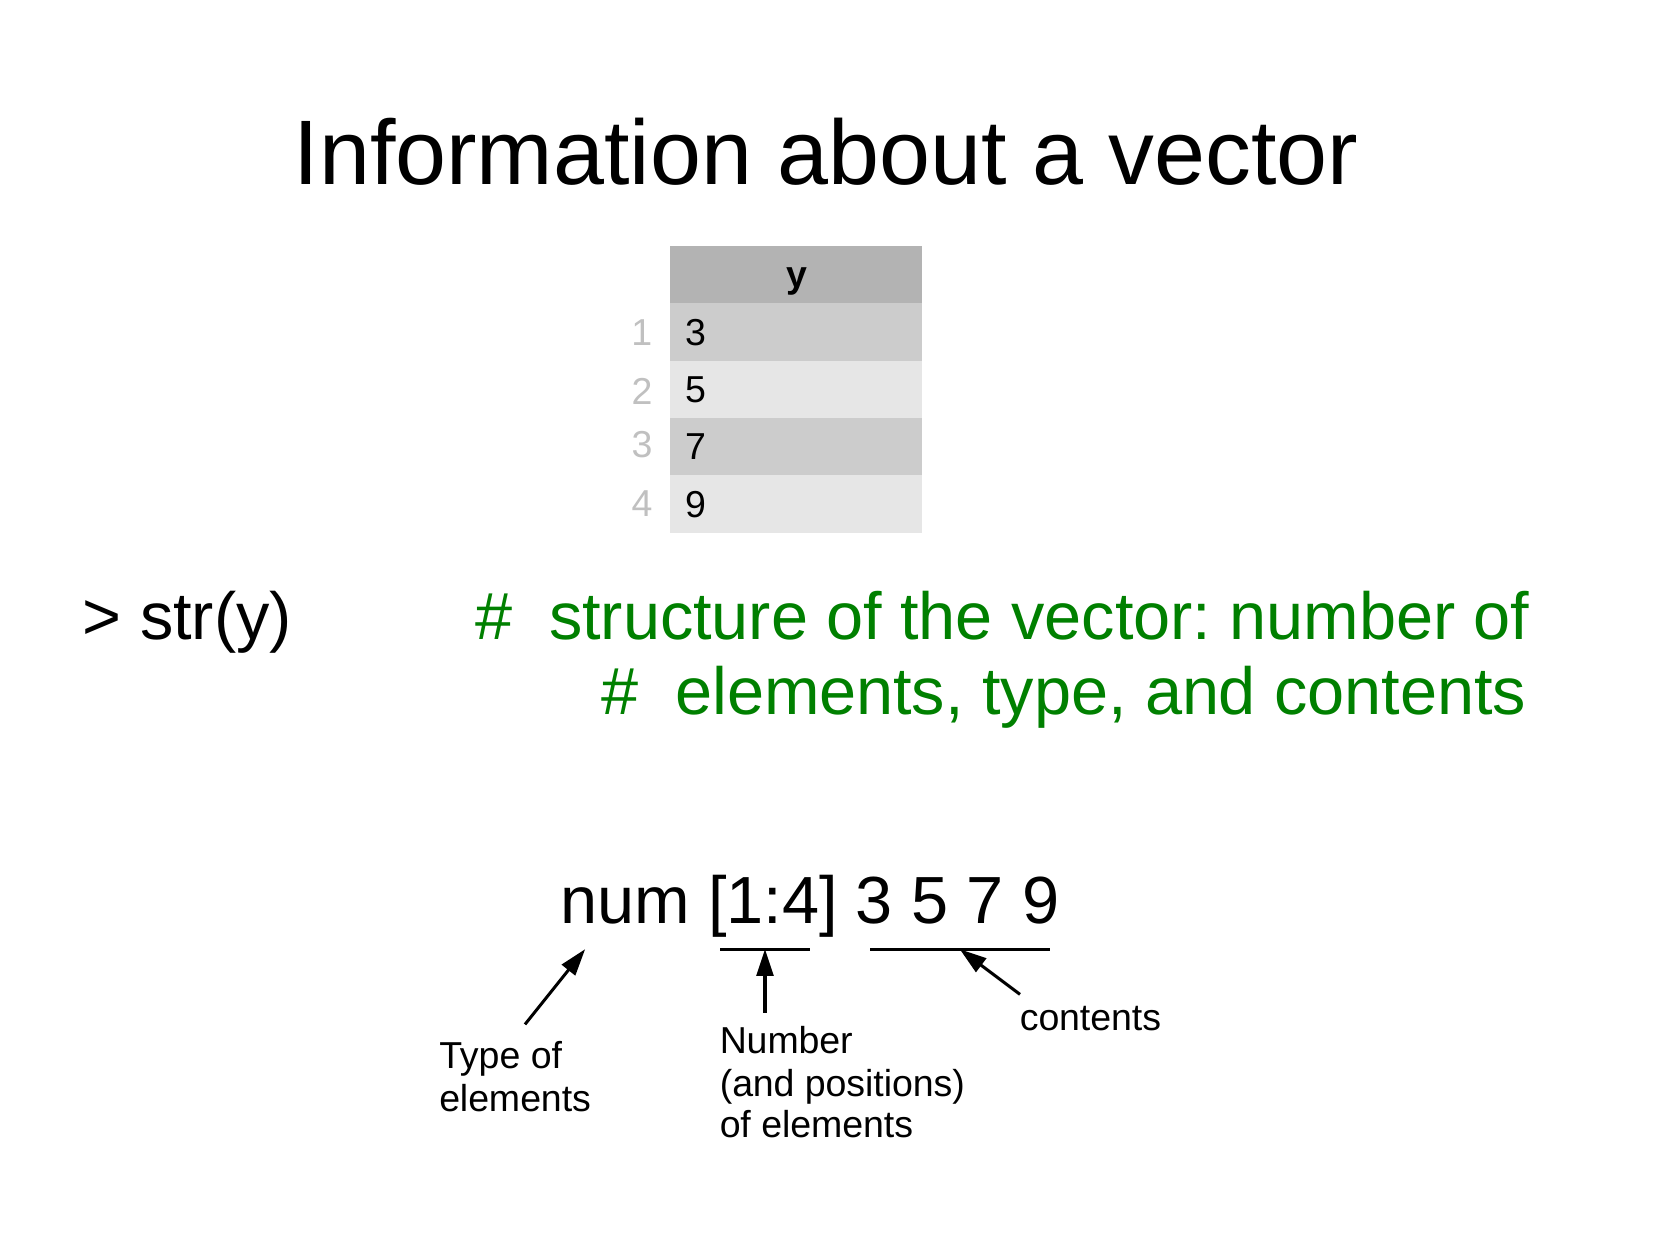

# Information about a vector
| y |
| --- |
| 3 |
| 5 |
| 7 |
| 9 |
1
2
3
4
> str(y)		 # structure of the vector: number of 		 # elements, type, and contents
num [1:4] 3 5 7 9
contents
Number
(and positions)
of elements
Type of
elements